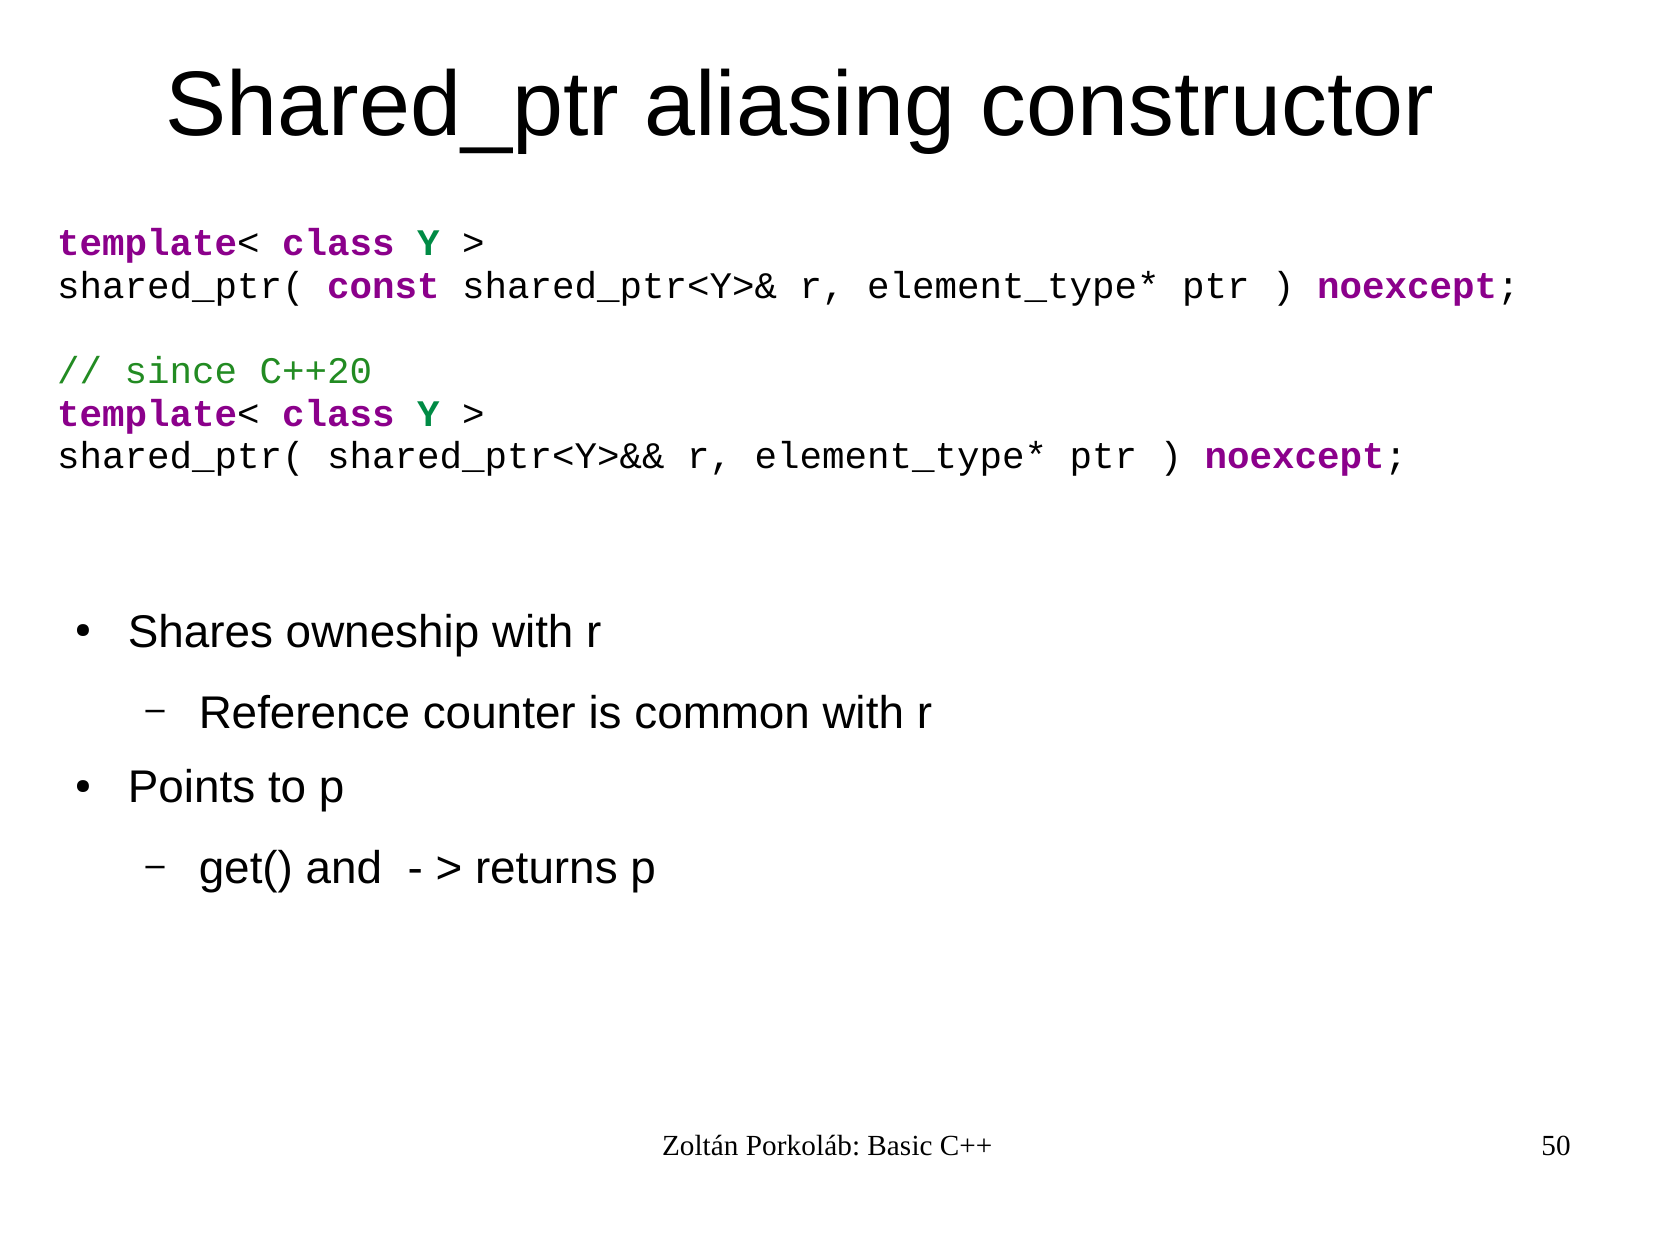

# Shared_ptr aliasing constructor
template< class Y >
shared_ptr( const shared_ptr<Y>& r, element_type* ptr ) noexcept;
// since C++20
template< class Y >
shared_ptr( shared_ptr<Y>&& r, element_type* ptr ) noexcept;
Shares owneship with r
Reference counter is common with r
Points to p
get() and - > returns p
Zoltán Porkoláb: Basic C++
50